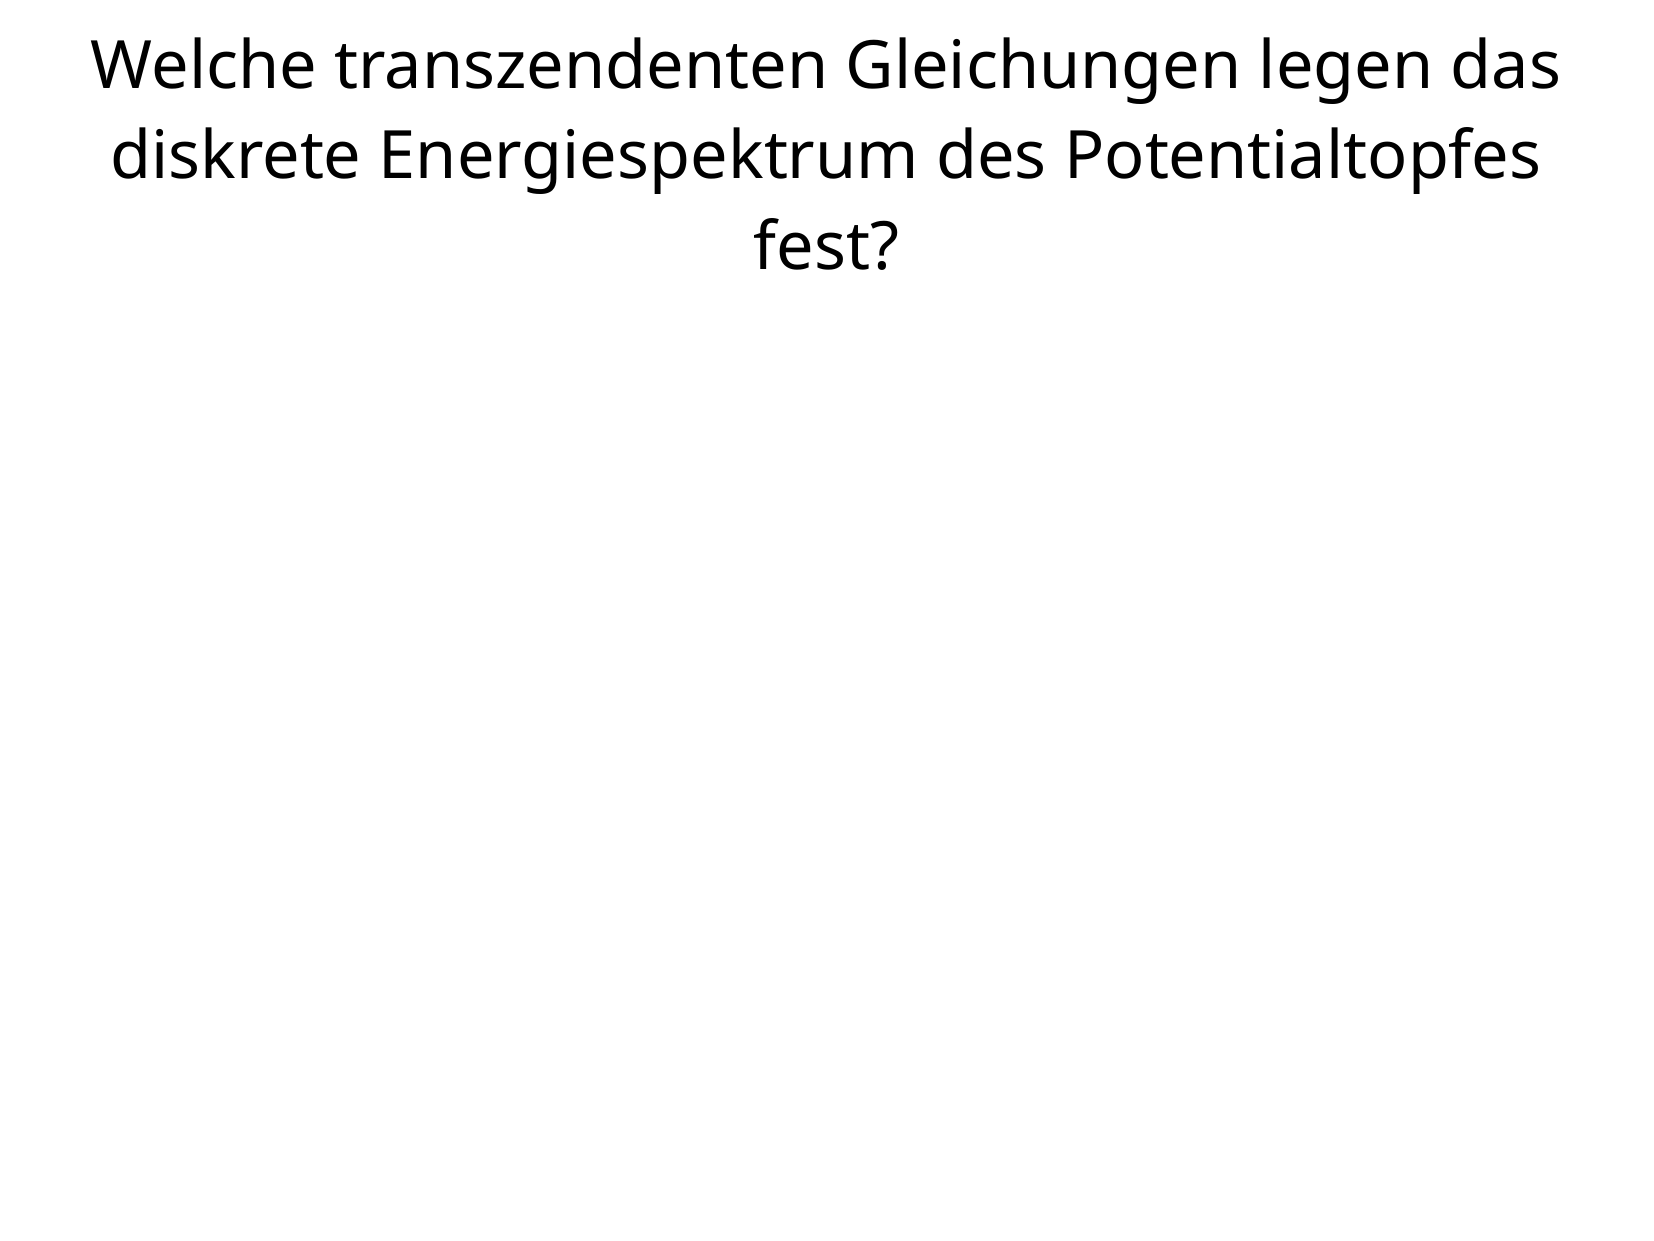

# Welche transzendenten Gleichungen legen das diskrete Energiespektrum des Potentialtopfes fest?